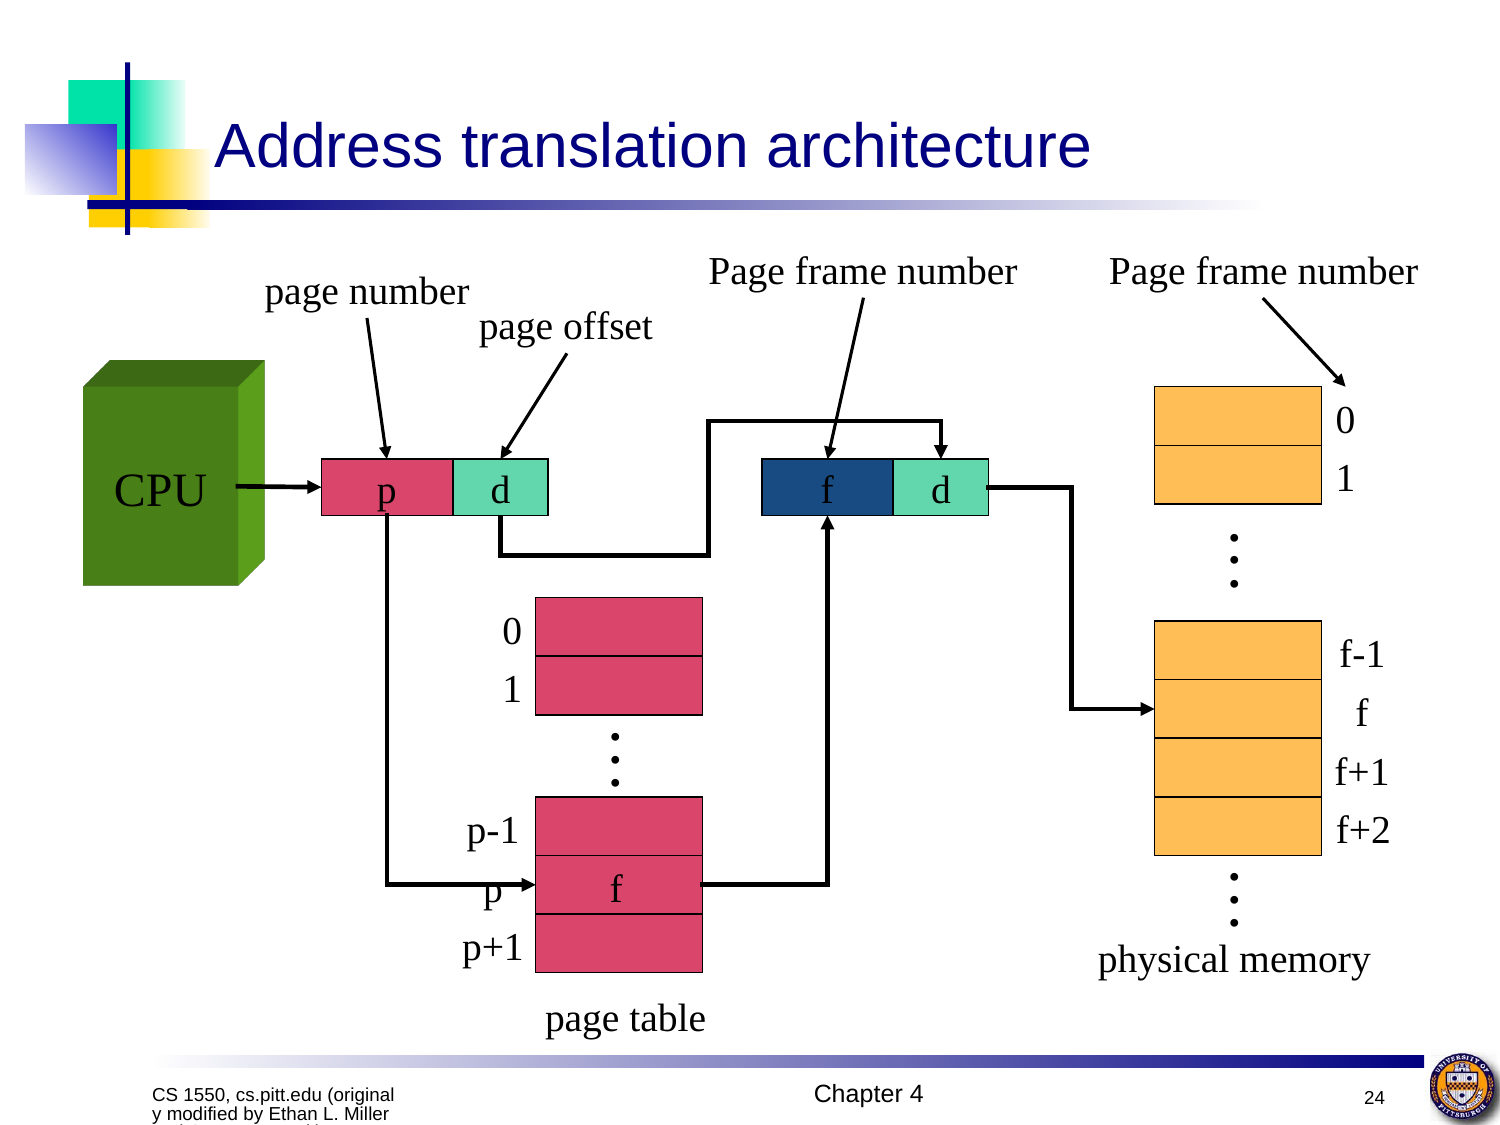

# Address translation architecture
Page frame number
Page frame number
page number
page offset
CPU
0
1
p
d
f
d
.
.
.
0
f-1
1
f
.
.
.
f+1
p-1
f+2
p
f
.
.
.
p+1
physical memory
page table
CS 1550, cs.pitt.edu (originaly modified by Ethan L. Miller and Scott A. Brandt)
Chapter 4
24